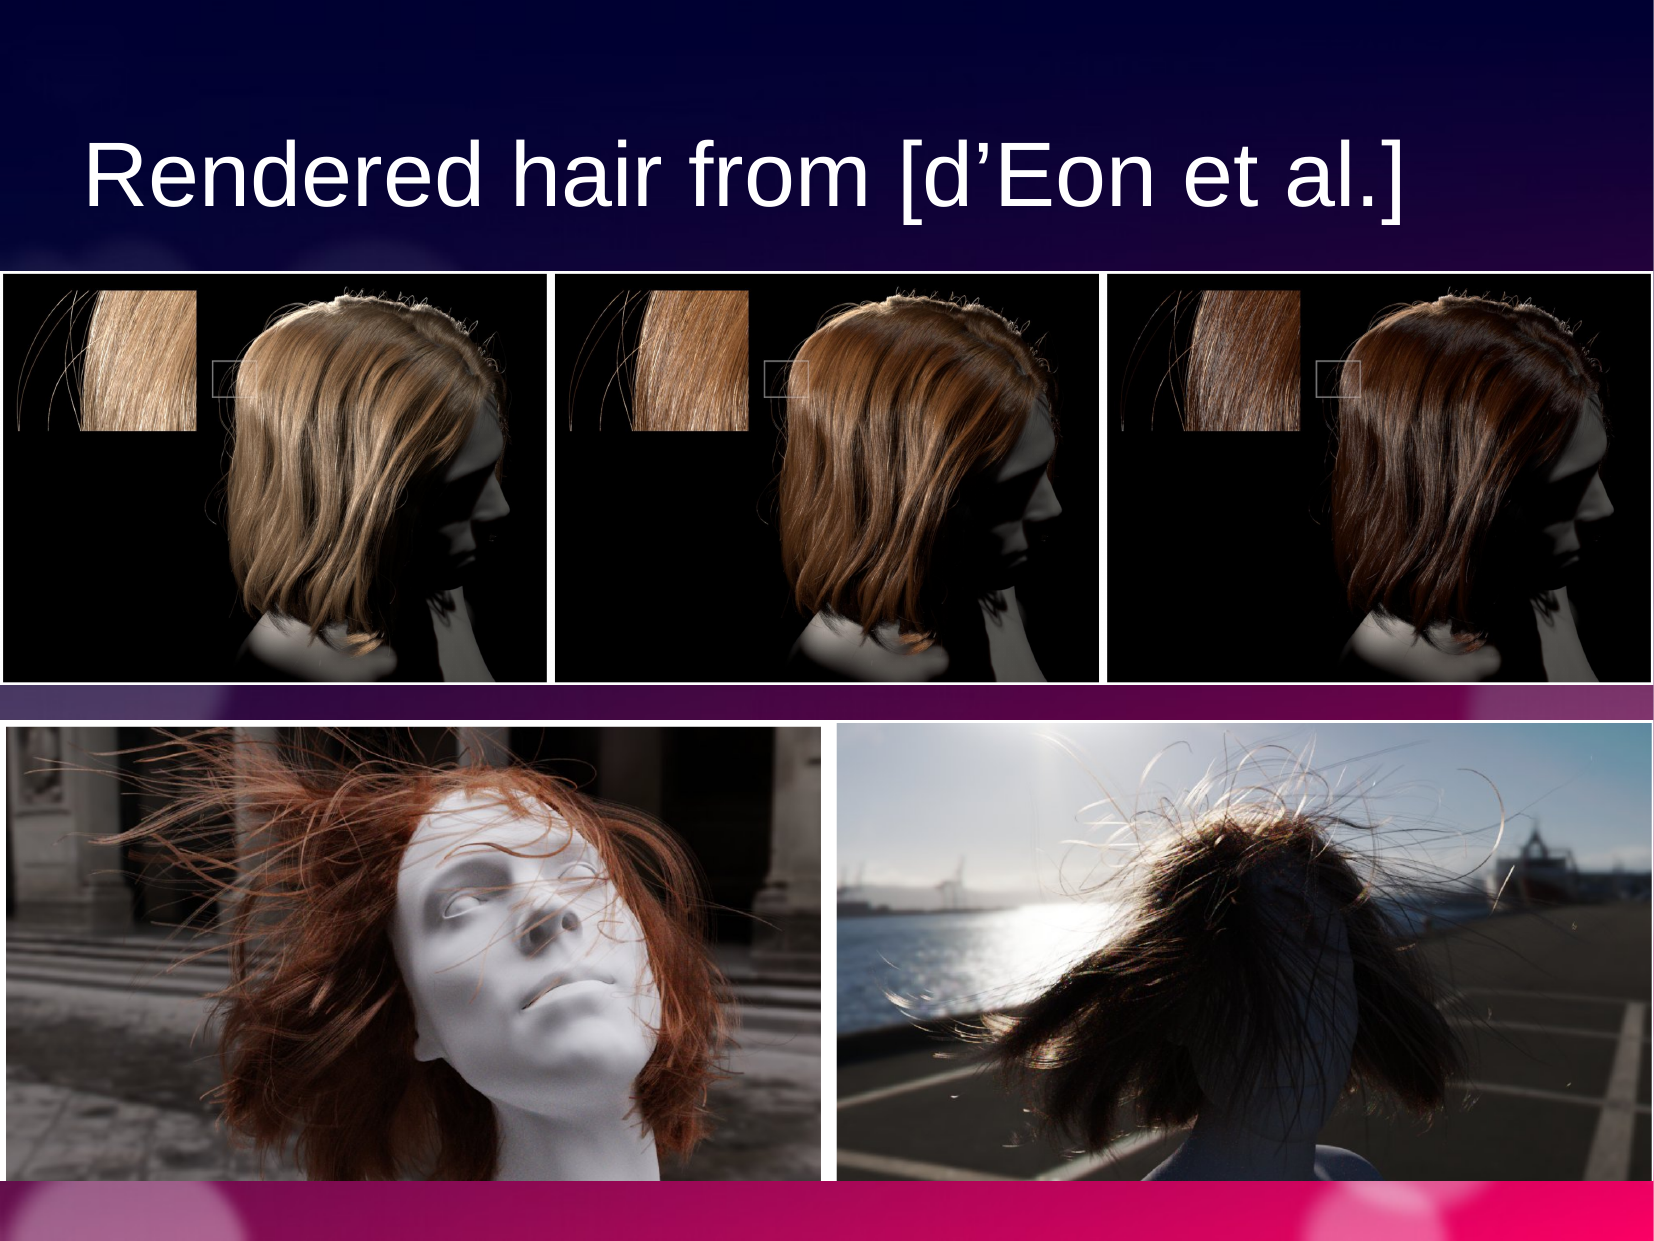

# Rendered hair from [d’Eon et al.]